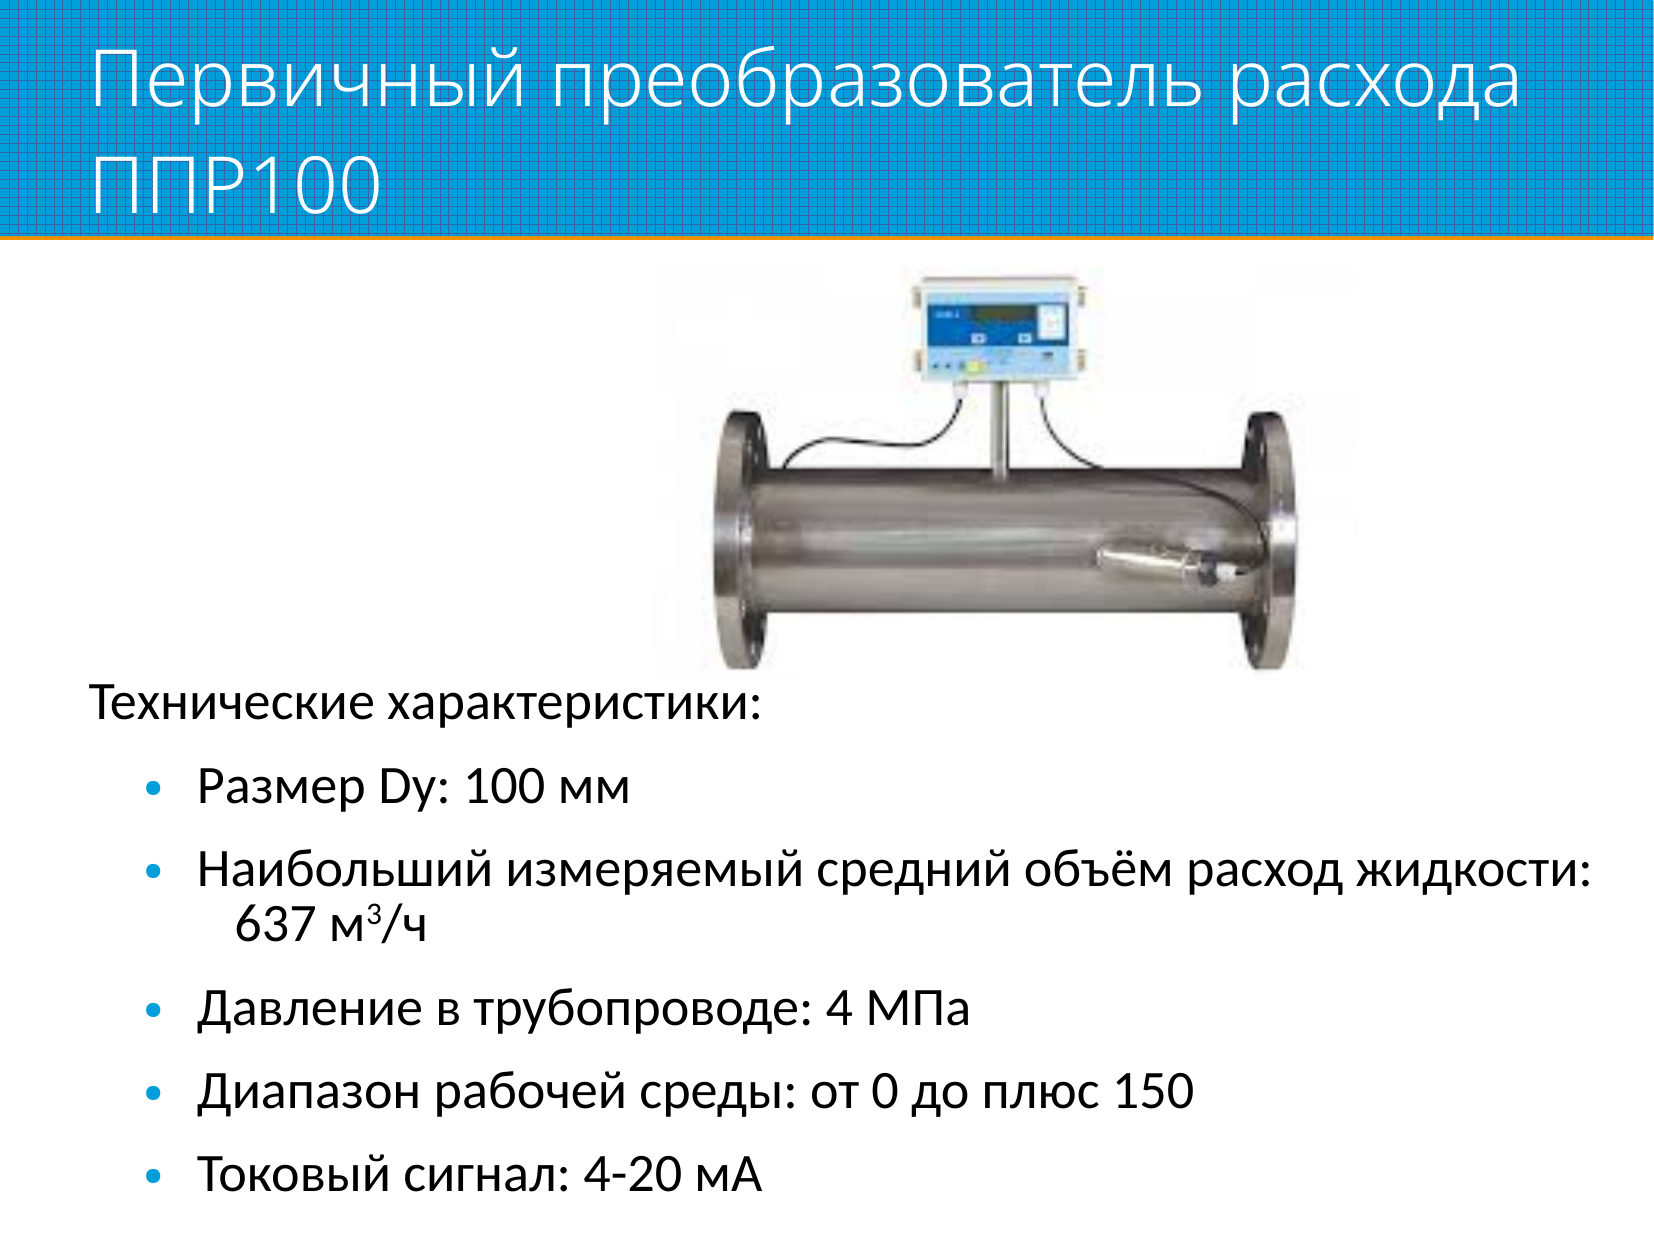

# Первичный преобразователь расхода ППР100
Технические характеристики:
Размер Dу: 100 мм
Наибольший измеряемый средний объём расход жидкости: 637 м3/ч
Давление в трубопроводе: 4 МПа
Диапазон рабочей среды: от 0 до плюс 150
Токовый сигнал: 4-20 мА